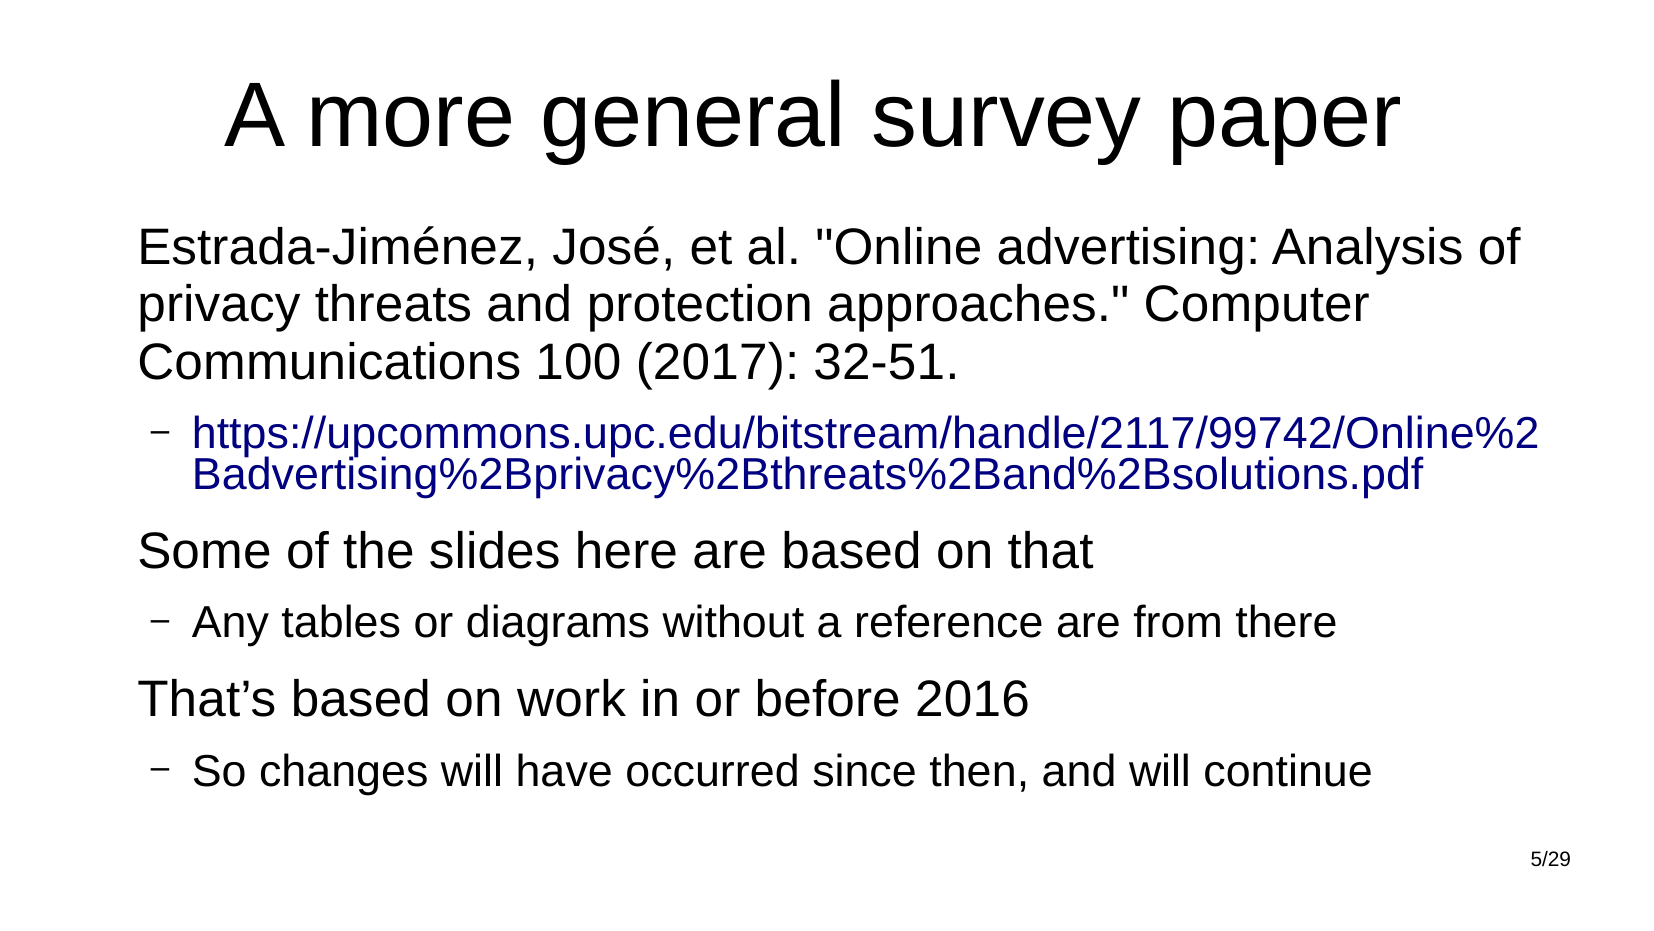

# A more general survey paper
Estrada-Jiménez, José, et al. "Online advertising: Analysis of privacy threats and protection approaches." Computer Communications 100 (2017): 32-51.
https://upcommons.upc.edu/bitstream/handle/2117/99742/Online%2Badvertising%2Bprivacy%2Bthreats%2Band%2Bsolutions.pdf
Some of the slides here are based on that
Any tables or diagrams without a reference are from there
That’s based on work in or before 2016
So changes will have occurred since then, and will continue
5